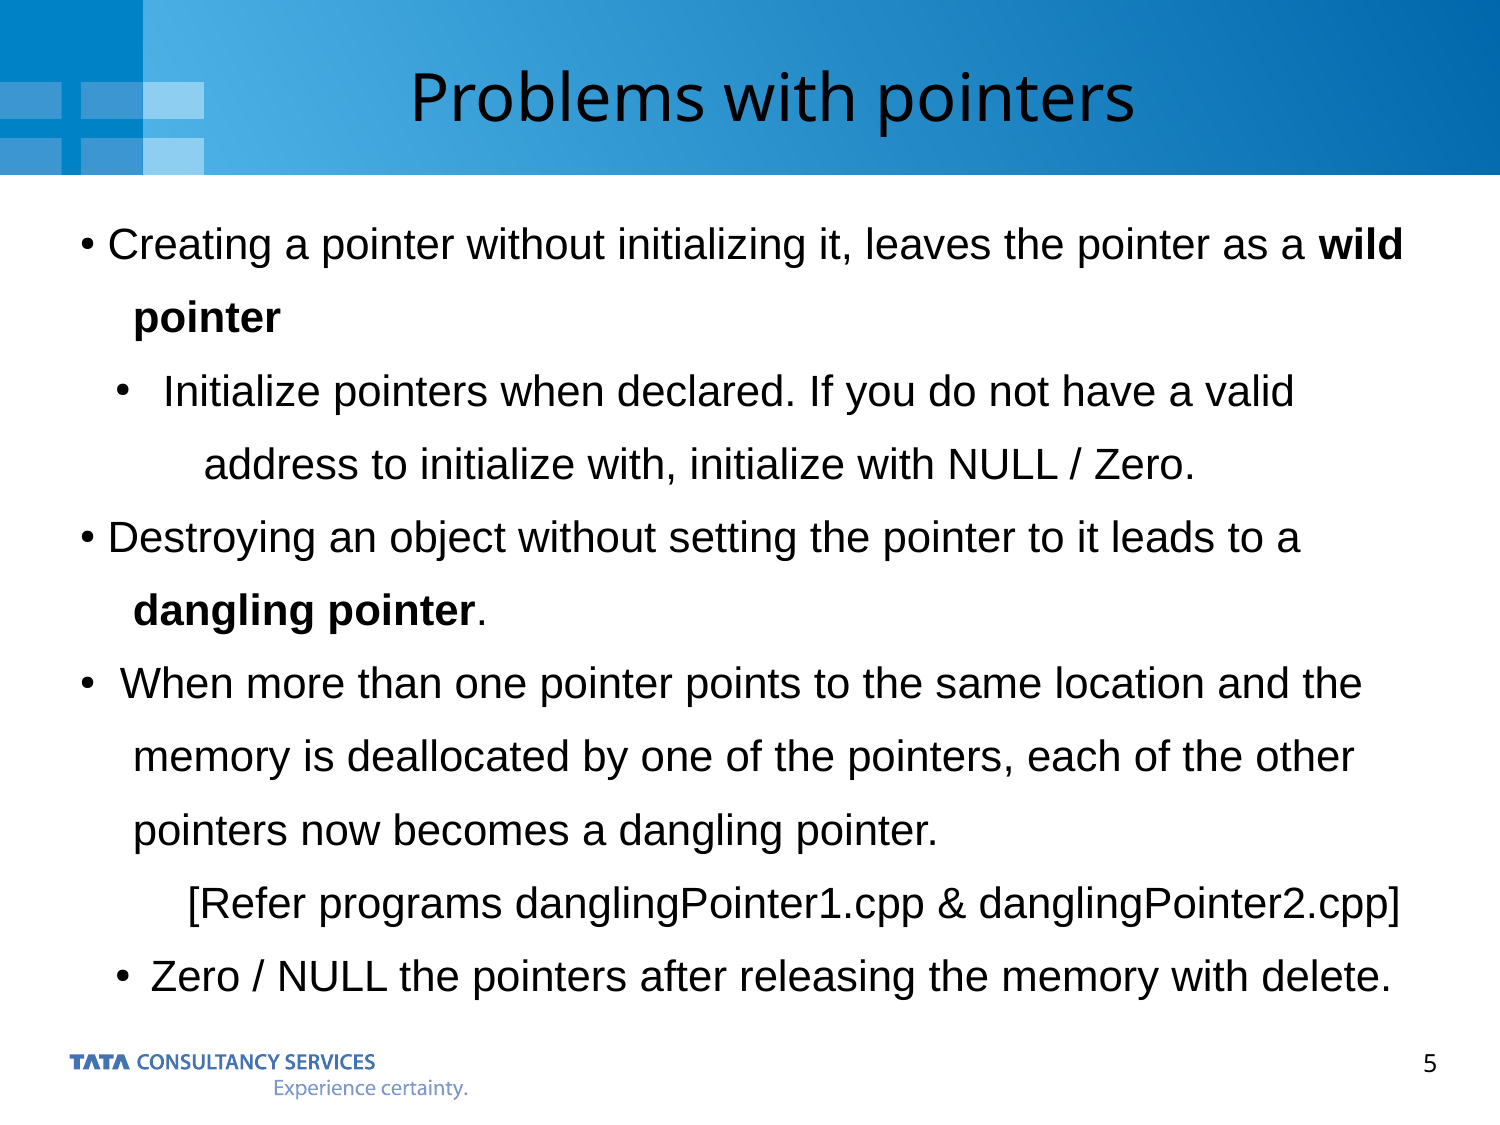

Problems with pointers
 Creating a pointer without initializing it, leaves the pointer as a wild pointer
 Initialize pointers when declared. If you do not have a valid address to initialize with, initialize with NULL / Zero.
 Destroying an object without setting the pointer to it leads to a dangling pointer.
 When more than one pointer points to the same location and the memory is deallocated by one of the pointers, each of the other pointers now becomes a dangling pointer.
 [Refer programs danglingPointer1.cpp & danglingPointer2.cpp]
Zero / NULL the pointers after releasing the memory with delete.